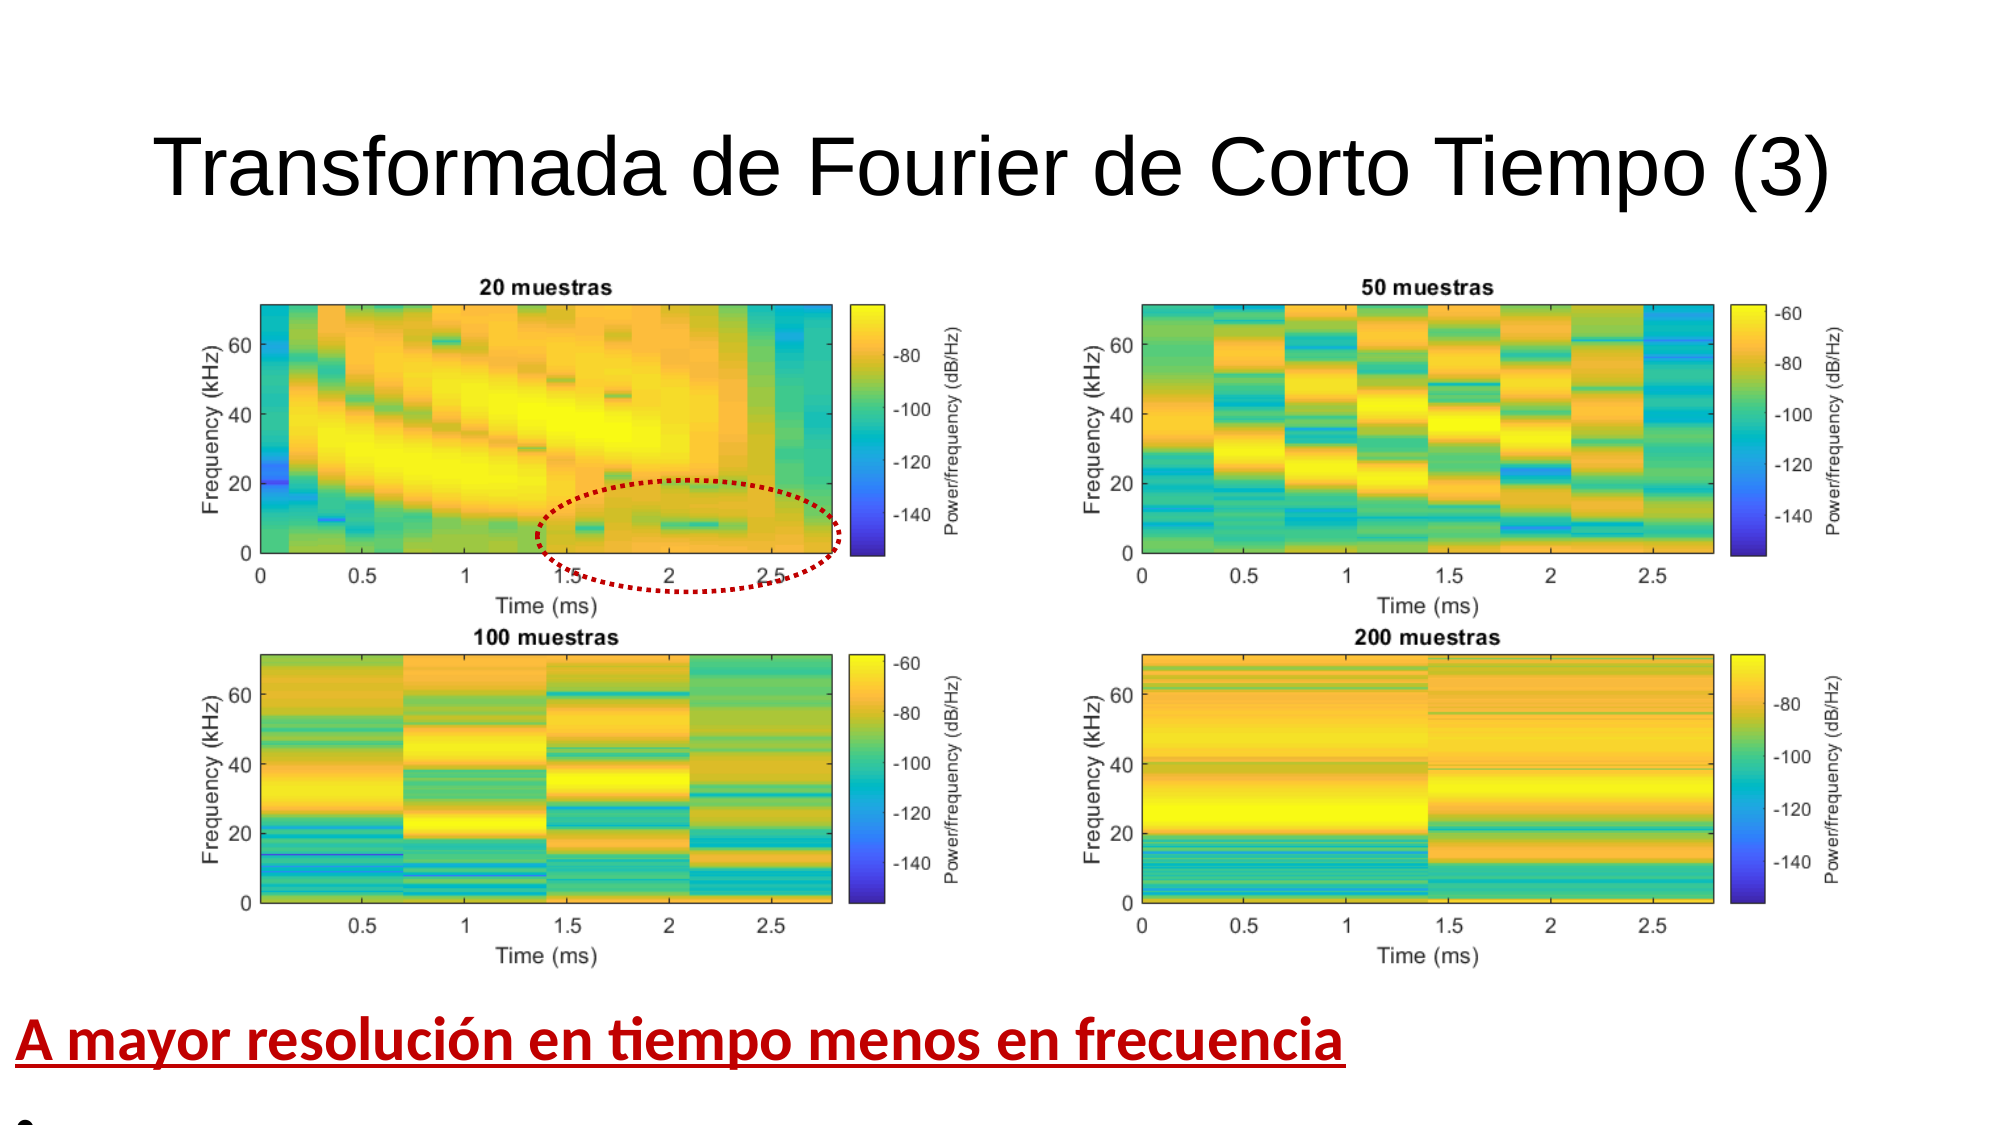

# Transformada de Fourier de Corto Tiempo (3)
A mayor resolución en tiempo menos en frecuencia